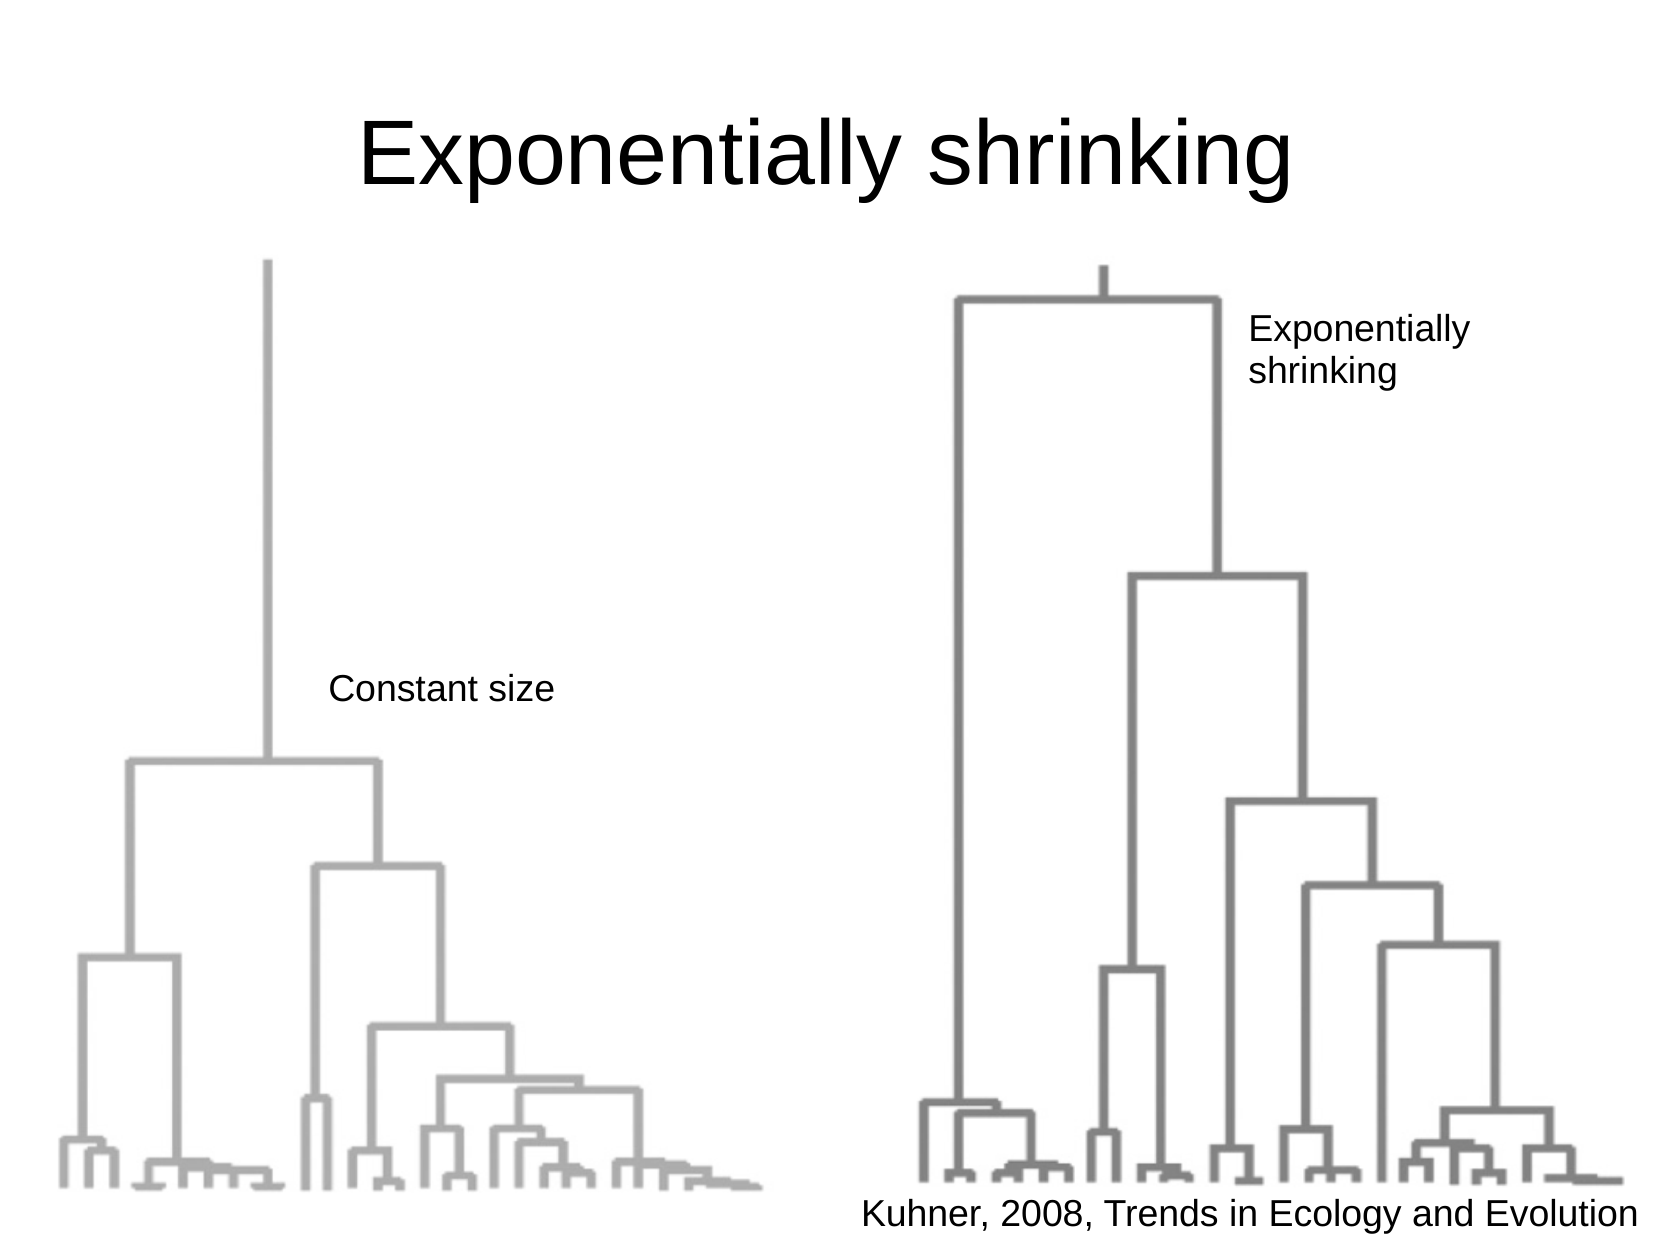

# Exponentially shrinking
Exponentially shrinking
Constant size
Kuhner, 2008, Trends in Ecology and Evolution